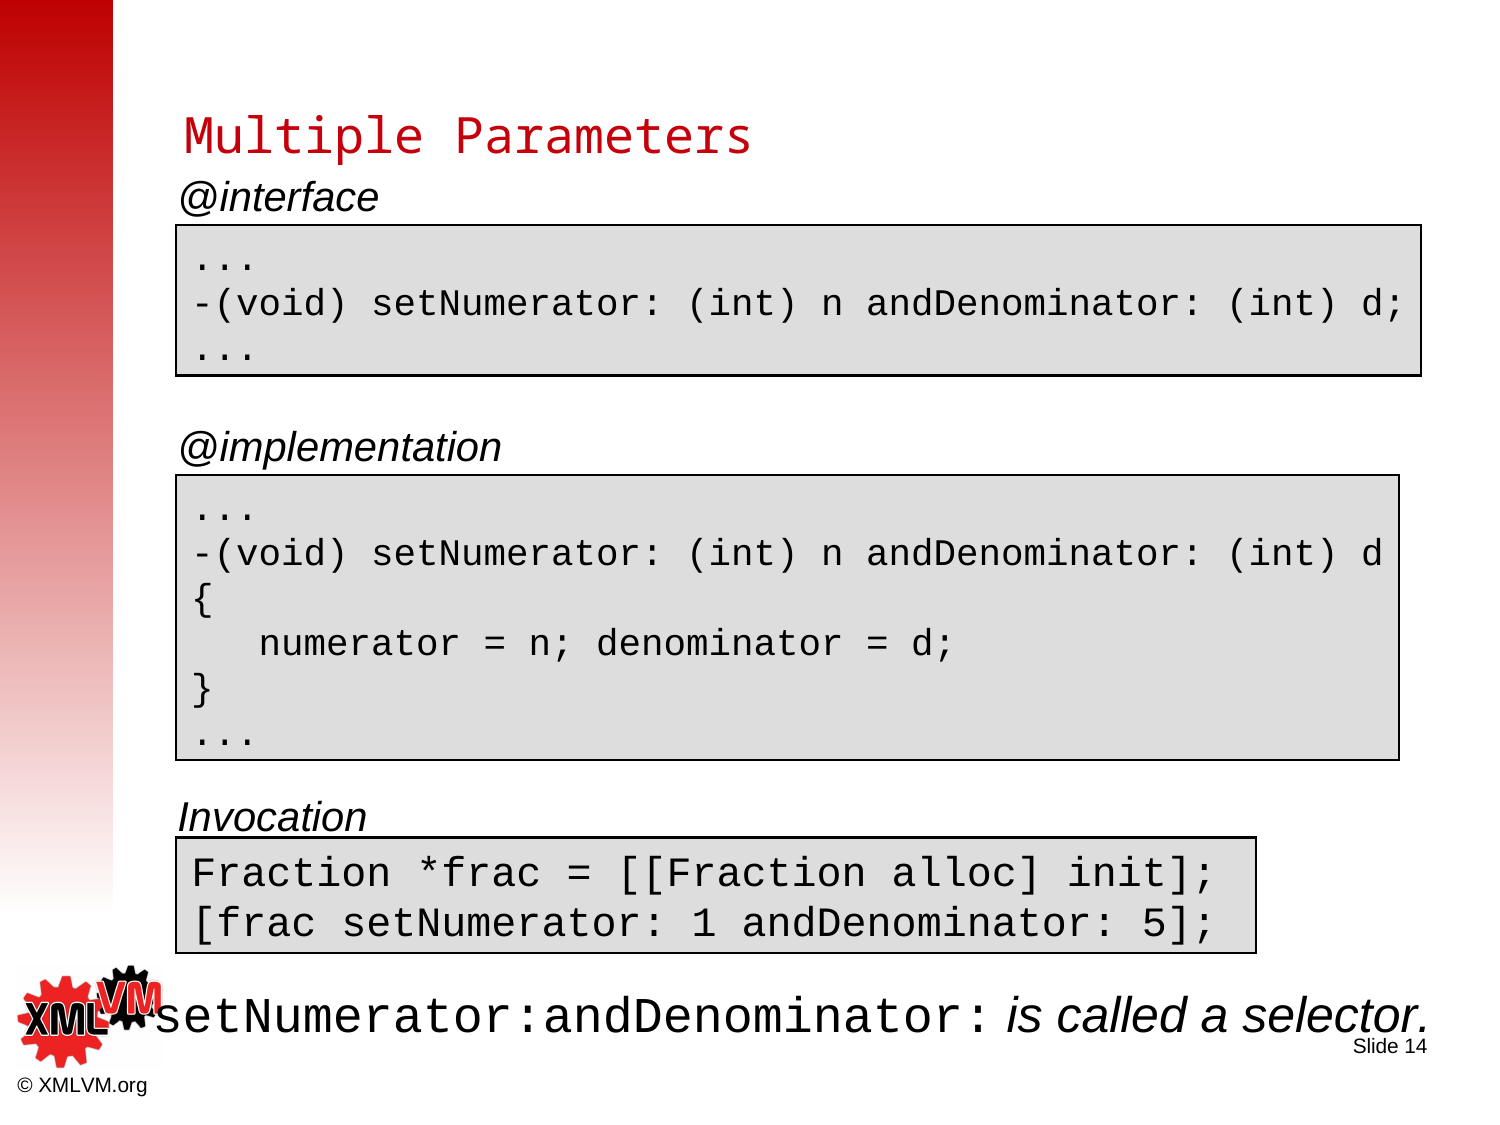

# Multiple Parameters
@interface
...
-(void) setNumerator: (int) n andDenominator: (int) d;
...
@implementation
...
-(void) setNumerator: (int) n andDenominator: (int) d
{
 numerator = n; denominator = d;
}
...
Invocation
Fraction *frac = [[Fraction alloc] init];
[frac setNumerator: 1 andDenominator: 5];
setNumerator:andDenominator: is called a selector.